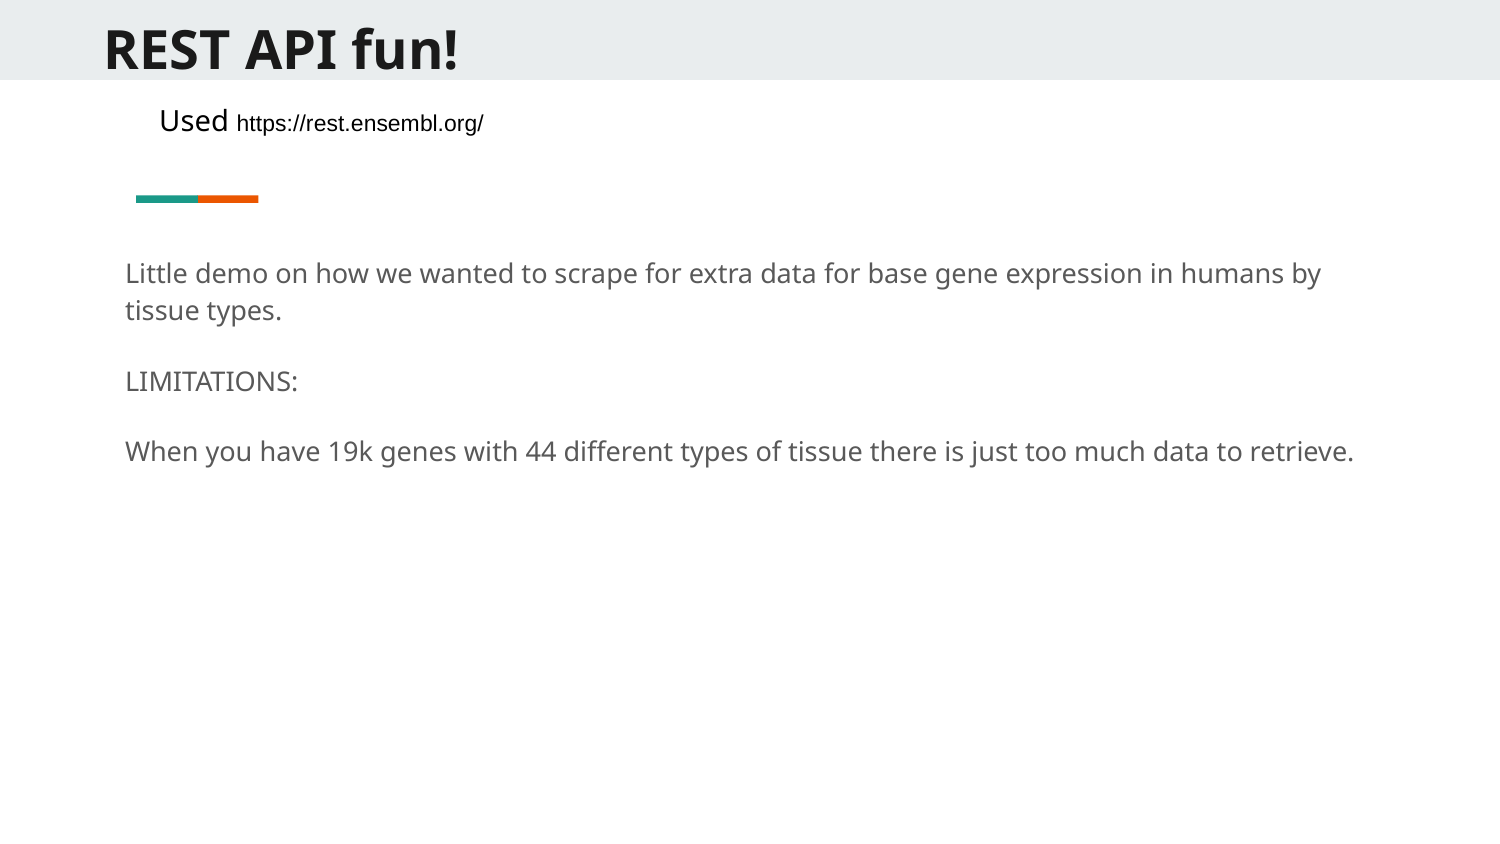

# REST API fun!
Used https://rest.ensembl.org/
Little demo on how we wanted to scrape for extra data for base gene expression in humans by tissue types.
LIMITATIONS:
When you have 19k genes with 44 different types of tissue there is just too much data to retrieve.